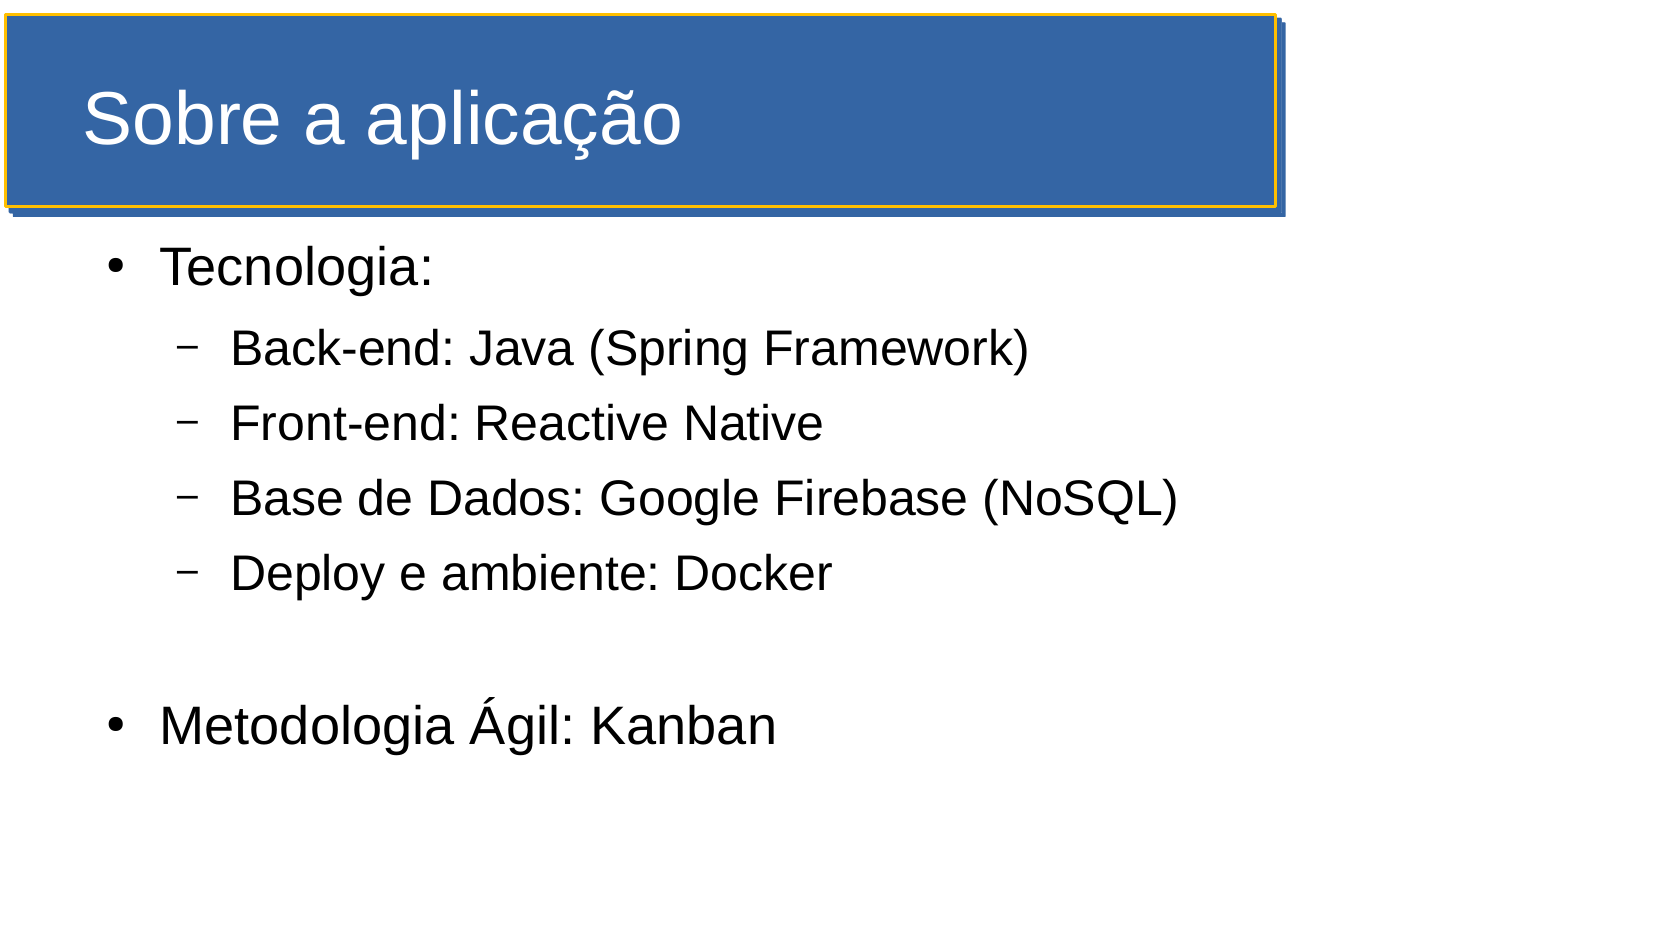

# Sobre a aplicação
Tecnologia:
Back-end: Java (Spring Framework)
Front-end: Reactive Native
Base de Dados: Google Firebase (NoSQL)
Deploy e ambiente: Docker
Metodologia Ágil: Kanban